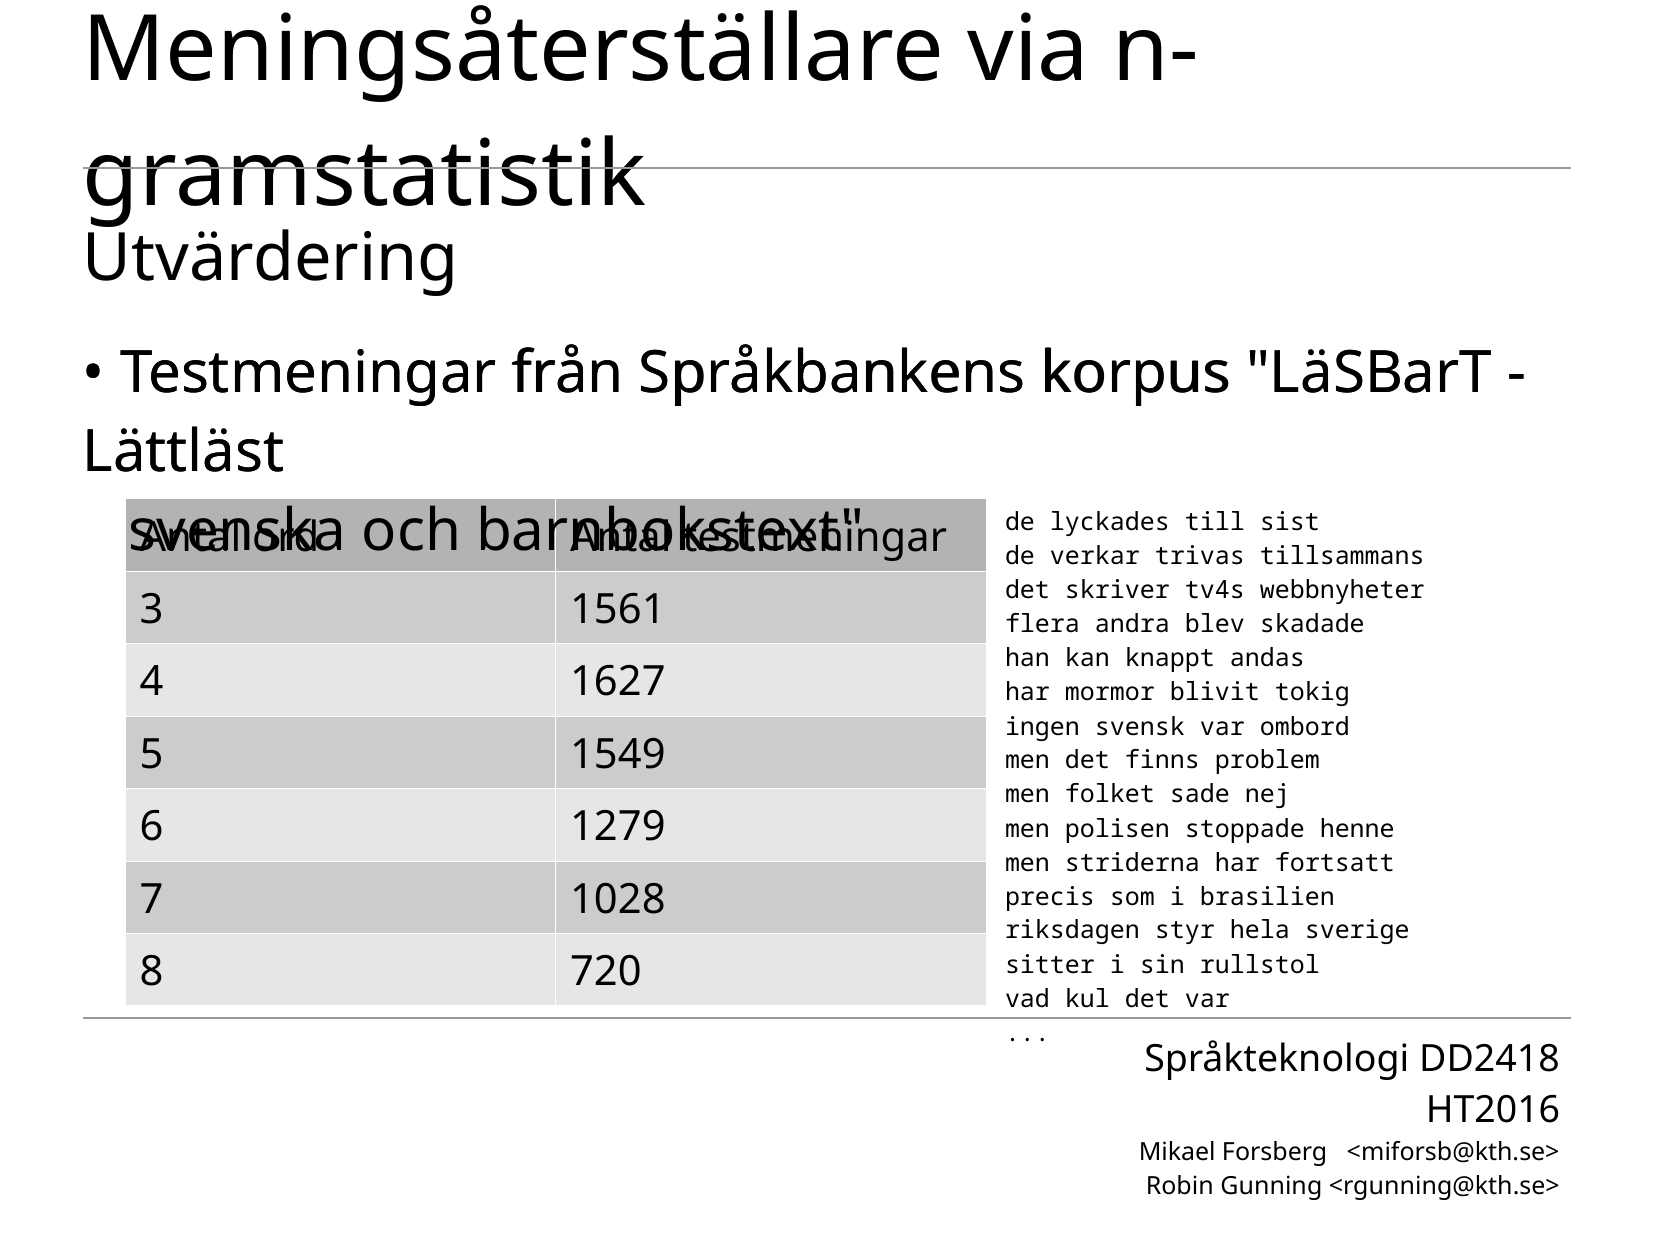

# Meningsåterställare via n-gramstatistik
Utvärdering
• Testmeningar från Språkbankens korpus "LäSBarT - Lättläst
 svenska och barnbokstext"
• Testmeningar från Språkbankens korpus "LäSBarT - Lättläst
 svenska och barnbokstext"
| Antal ord | Antal testmeningar |
| --- | --- |
| 3 | 1561 |
| 4 | 1627 |
| 5 | 1549 |
| 6 | 1279 |
| 7 | 1028 |
| 8 | 720 |
de lyckades till sist
de verkar trivas tillsammans
det skriver tv4s webbnyheter
flera andra blev skadade
han kan knappt andas
har mormor blivit tokig
ingen svensk var ombord
men det finns problem
men folket sade nej
men polisen stoppade henne
men striderna har fortsatt
precis som i brasilien
riksdagen styr hela sverige
sitter i sin rullstol
vad kul det var
...
Språkteknologi DD2418 HT2016
Mikael Forsberg <miforsb@kth.se>
Robin Gunning <rgunning@kth.se>